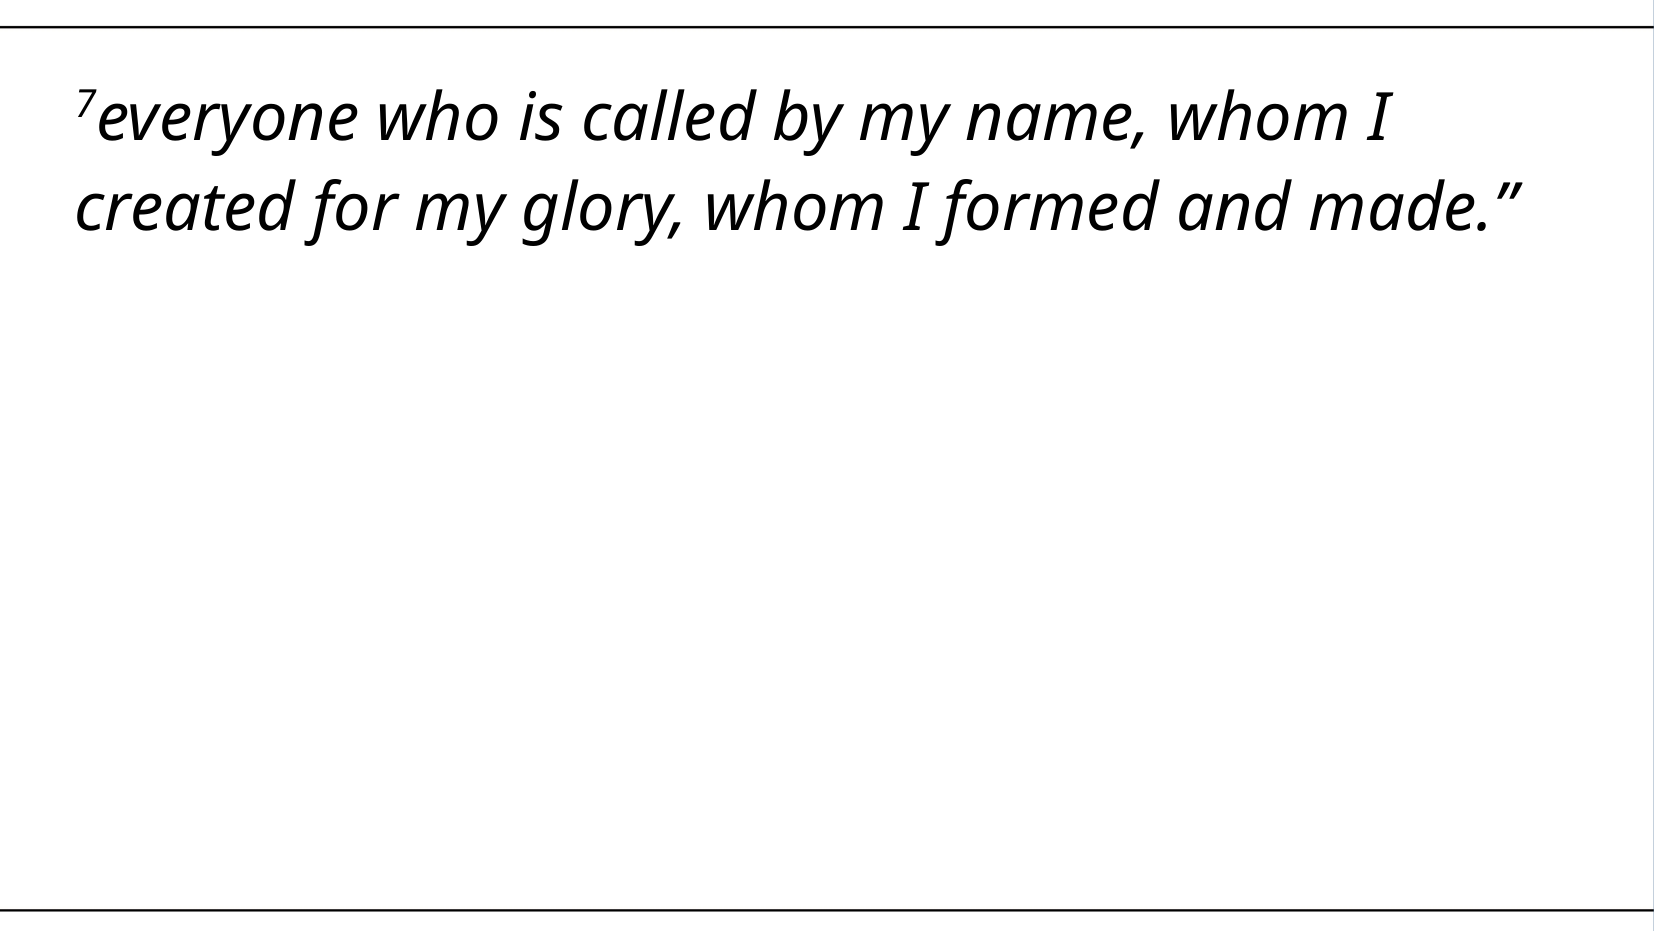

7everyone who is called by my name, whom I created for my glory, whom I formed and made.”